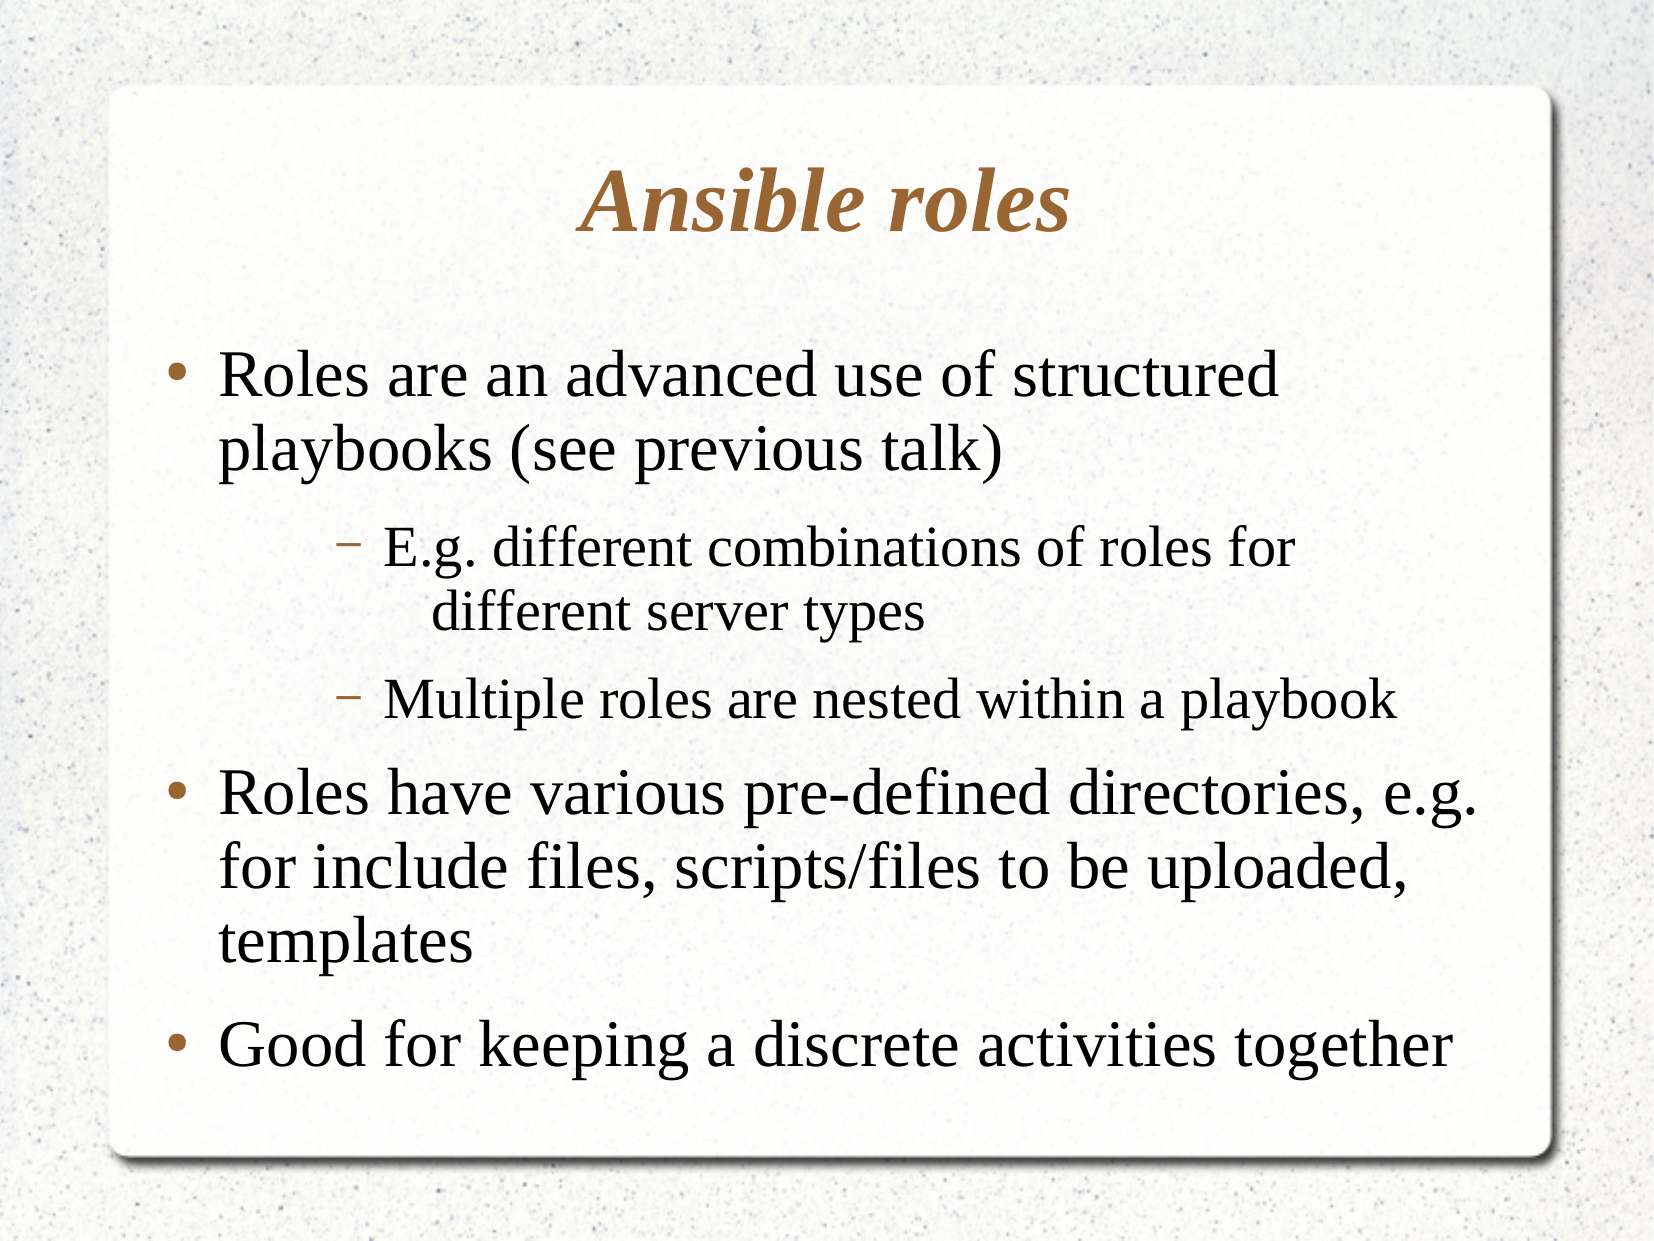

# Ansible roles
Roles are an advanced use of structured playbooks (see previous talk)
E.g. different combinations of roles for different server types
Multiple roles are nested within a playbook
Roles have various pre-defined directories, e.g. for include files, scripts/files to be uploaded, templates
Good for keeping a discrete activities together